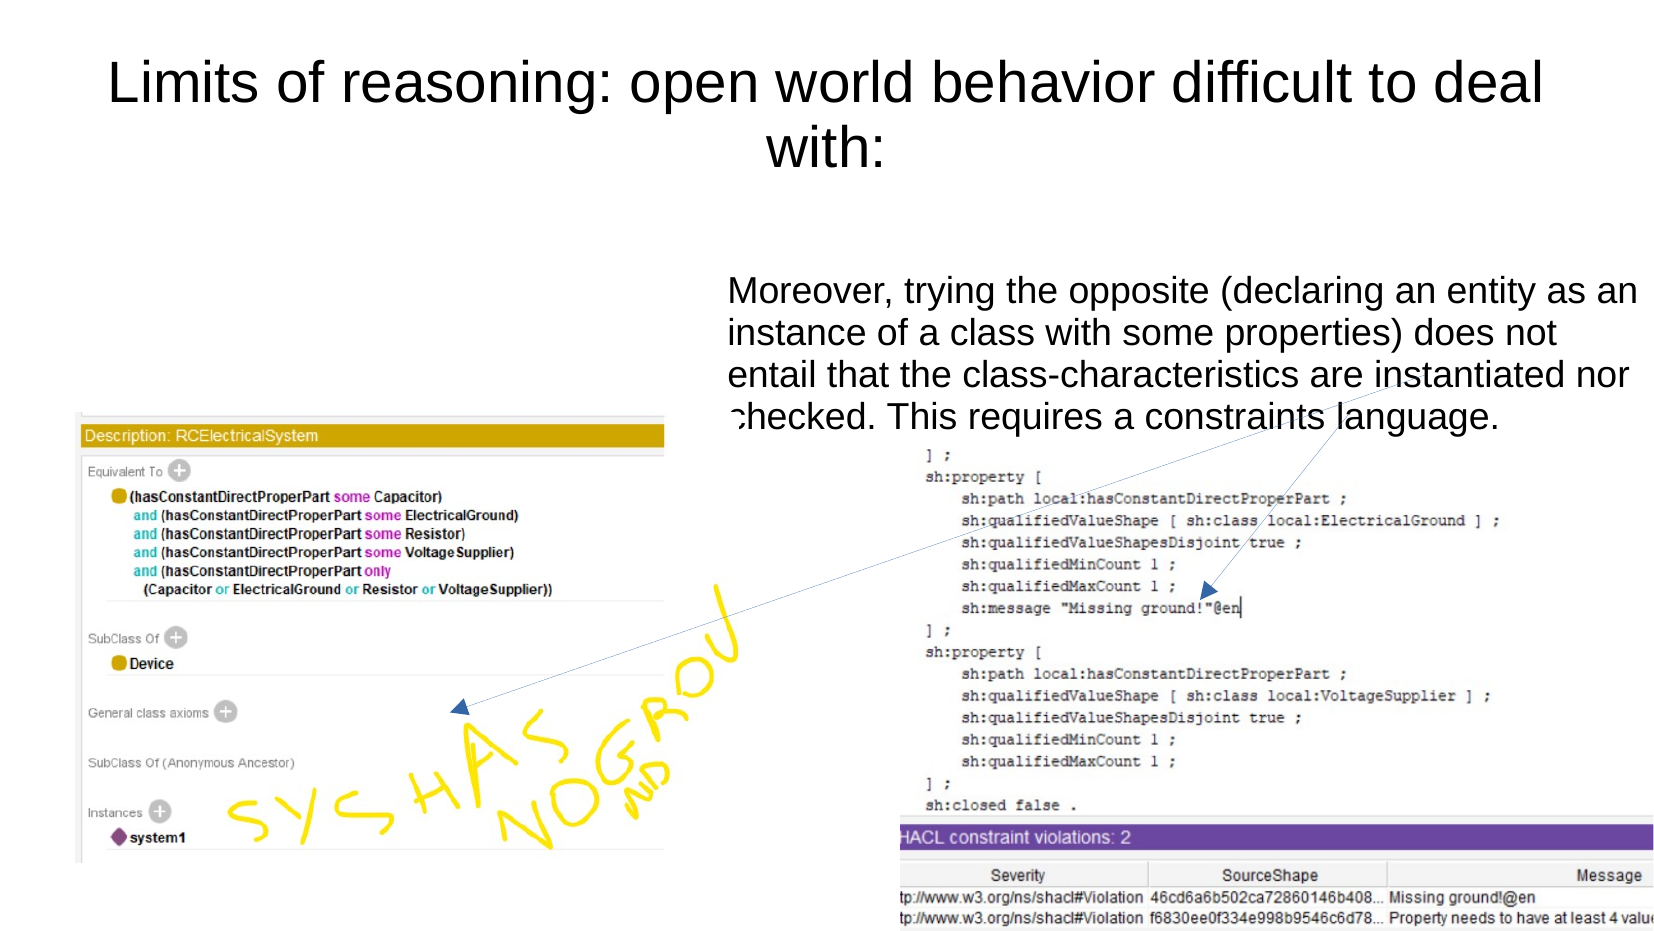

# Limits of reasoning: open world behavior difficult to deal with:
Moreover, trying the opposite (declaring an entity as an
instance of a class with some properties) does not
entail that the class-characteristics are instantiated nor
checked. This requires a constraints language.